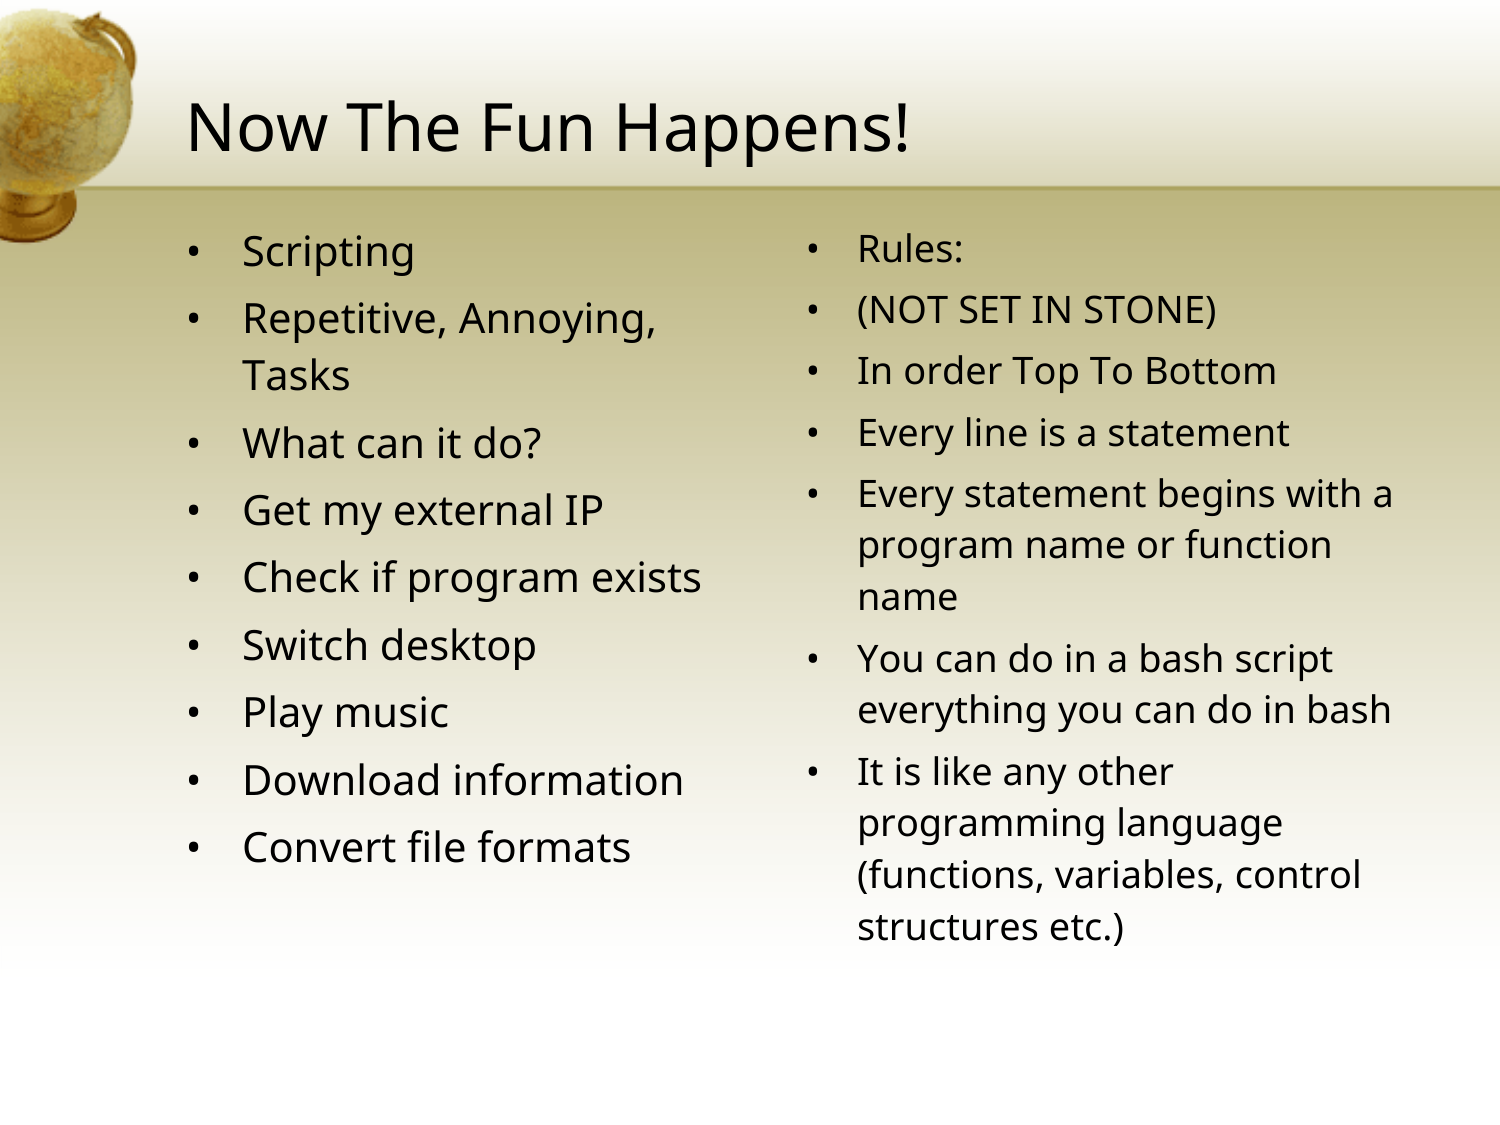

# Now The Fun Happens!
Scripting
Repetitive, Annoying, Tasks
What can it do?
Get my external IP
Check if program exists
Switch desktop
Play music
Download information
Convert file formats
Rules:
(NOT SET IN STONE)
In order Top To Bottom
Every line is a statement
Every statement begins with a program name or function name
You can do in a bash script everything you can do in bash
It is like any other programming language (functions, variables, control structures etc.)